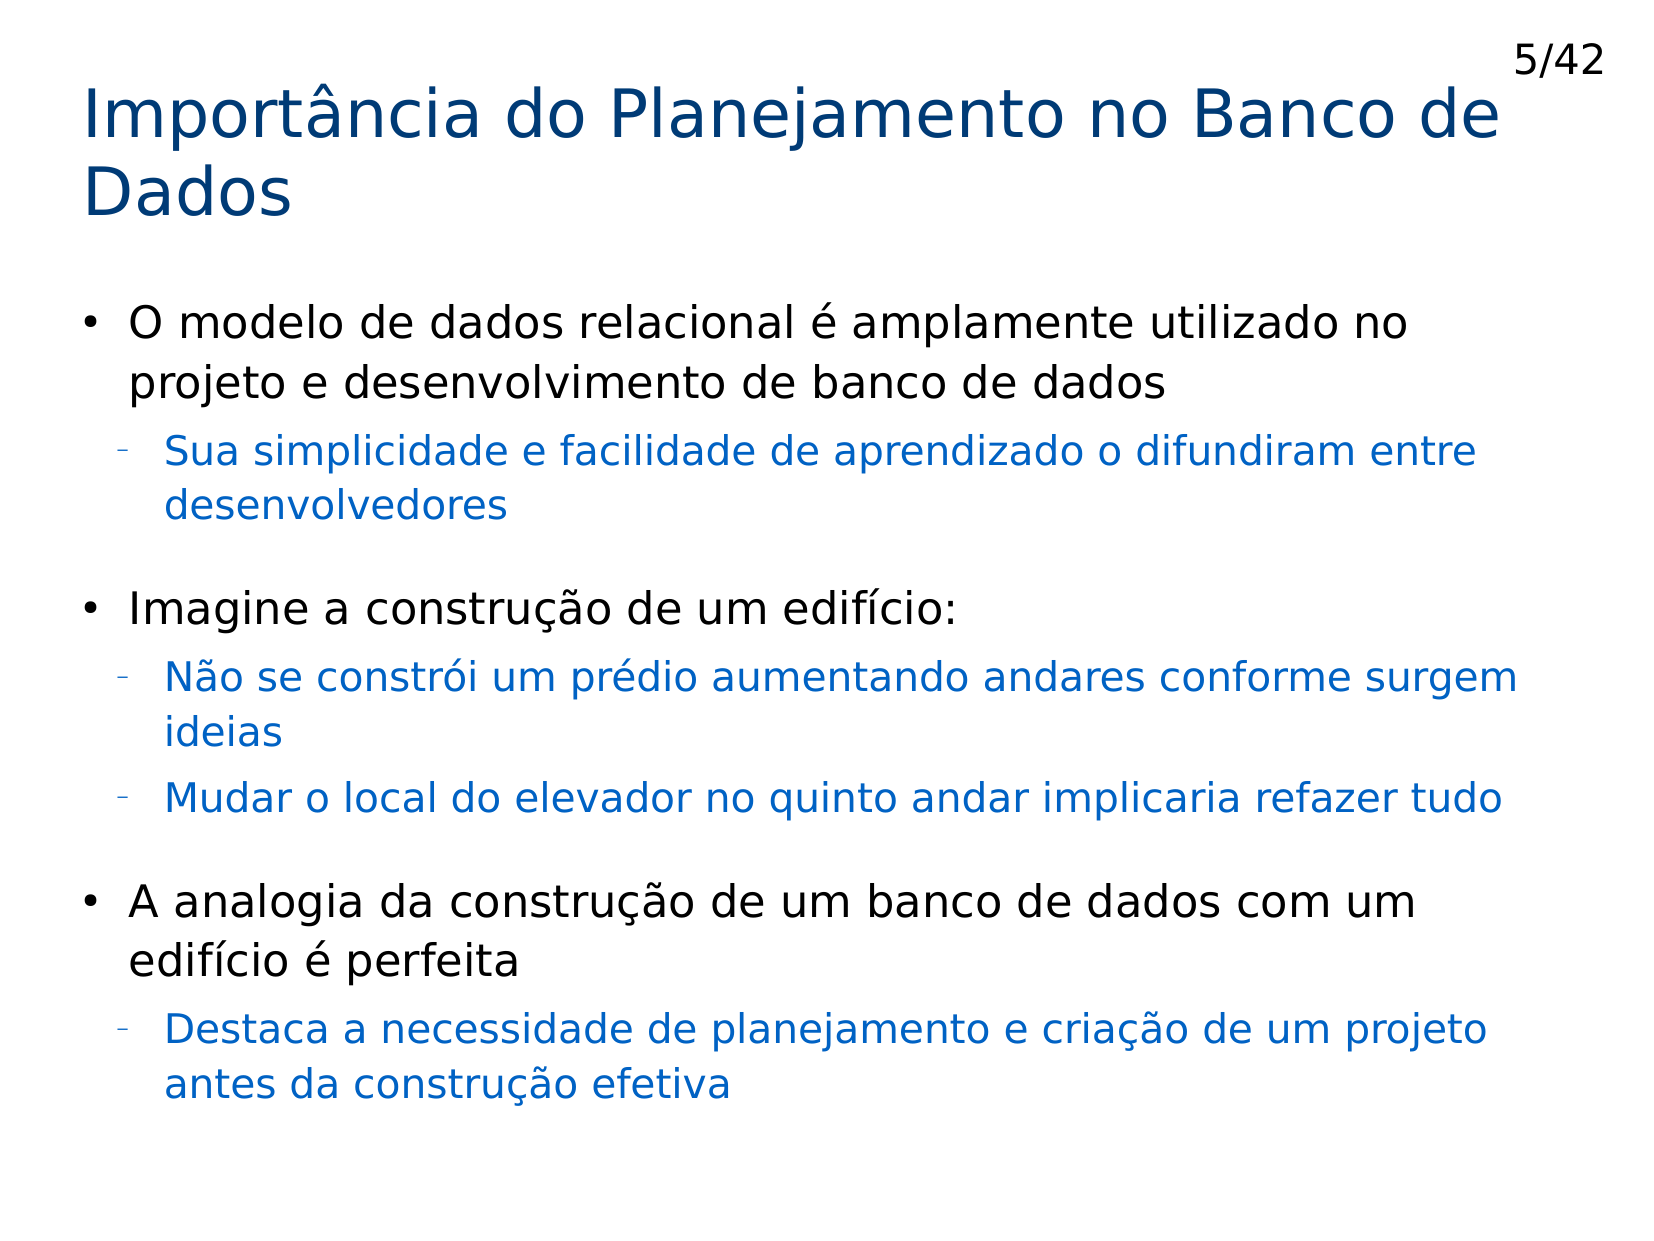

5
# Importância do Planejamento no Banco de Dados
O modelo de dados relacional é amplamente utilizado no projeto e desenvolvimento de banco de dados
Sua simplicidade e facilidade de aprendizado o difundiram entre desenvolvedores
Imagine a construção de um edifício:
Não se constrói um prédio aumentando andares conforme surgem ideias
Mudar o local do elevador no quinto andar implicaria refazer tudo
A analogia da construção de um banco de dados com um edifício é perfeita
Destaca a necessidade de planejamento e criação de um projeto antes da construção efetiva